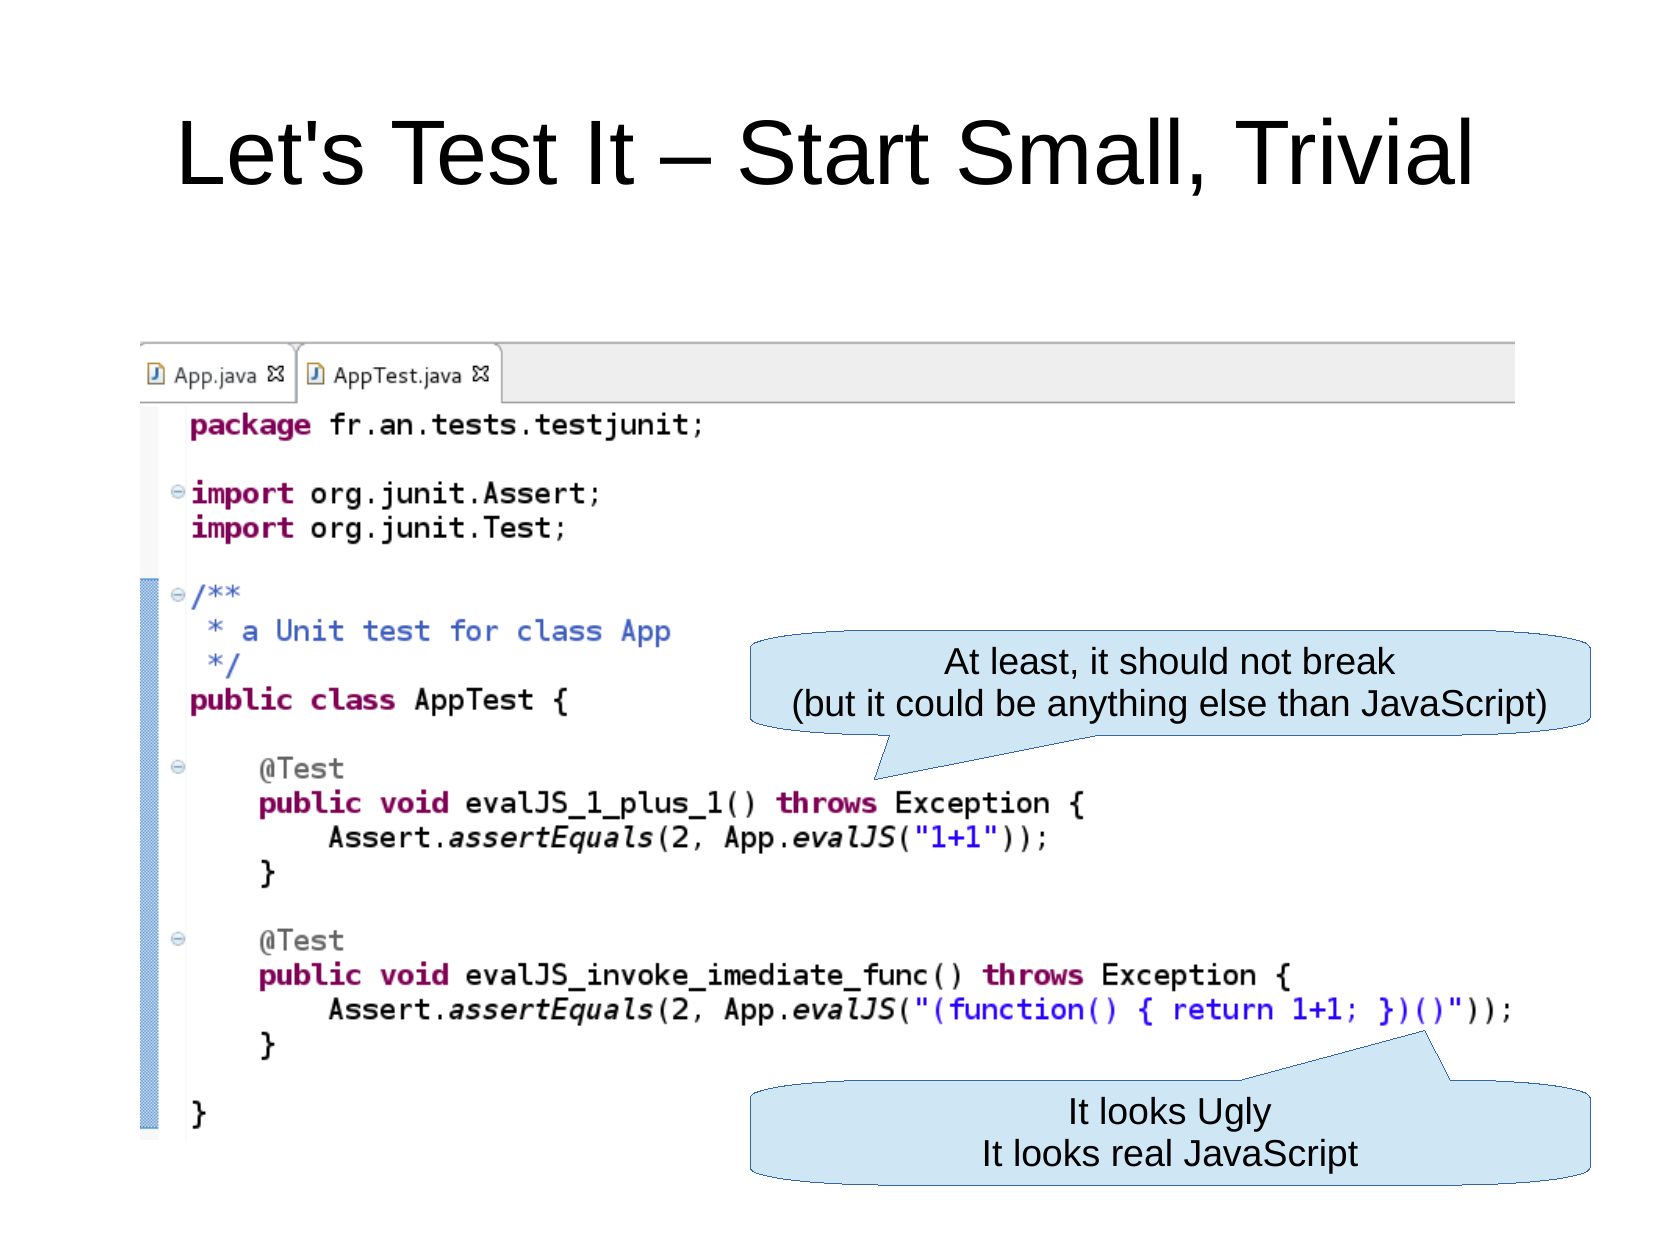

# Let's Test It – Start Small, Trivial
At least, it should not break
(but it could be anything else than JavaScript)
It looks Ugly
It looks real JavaScript